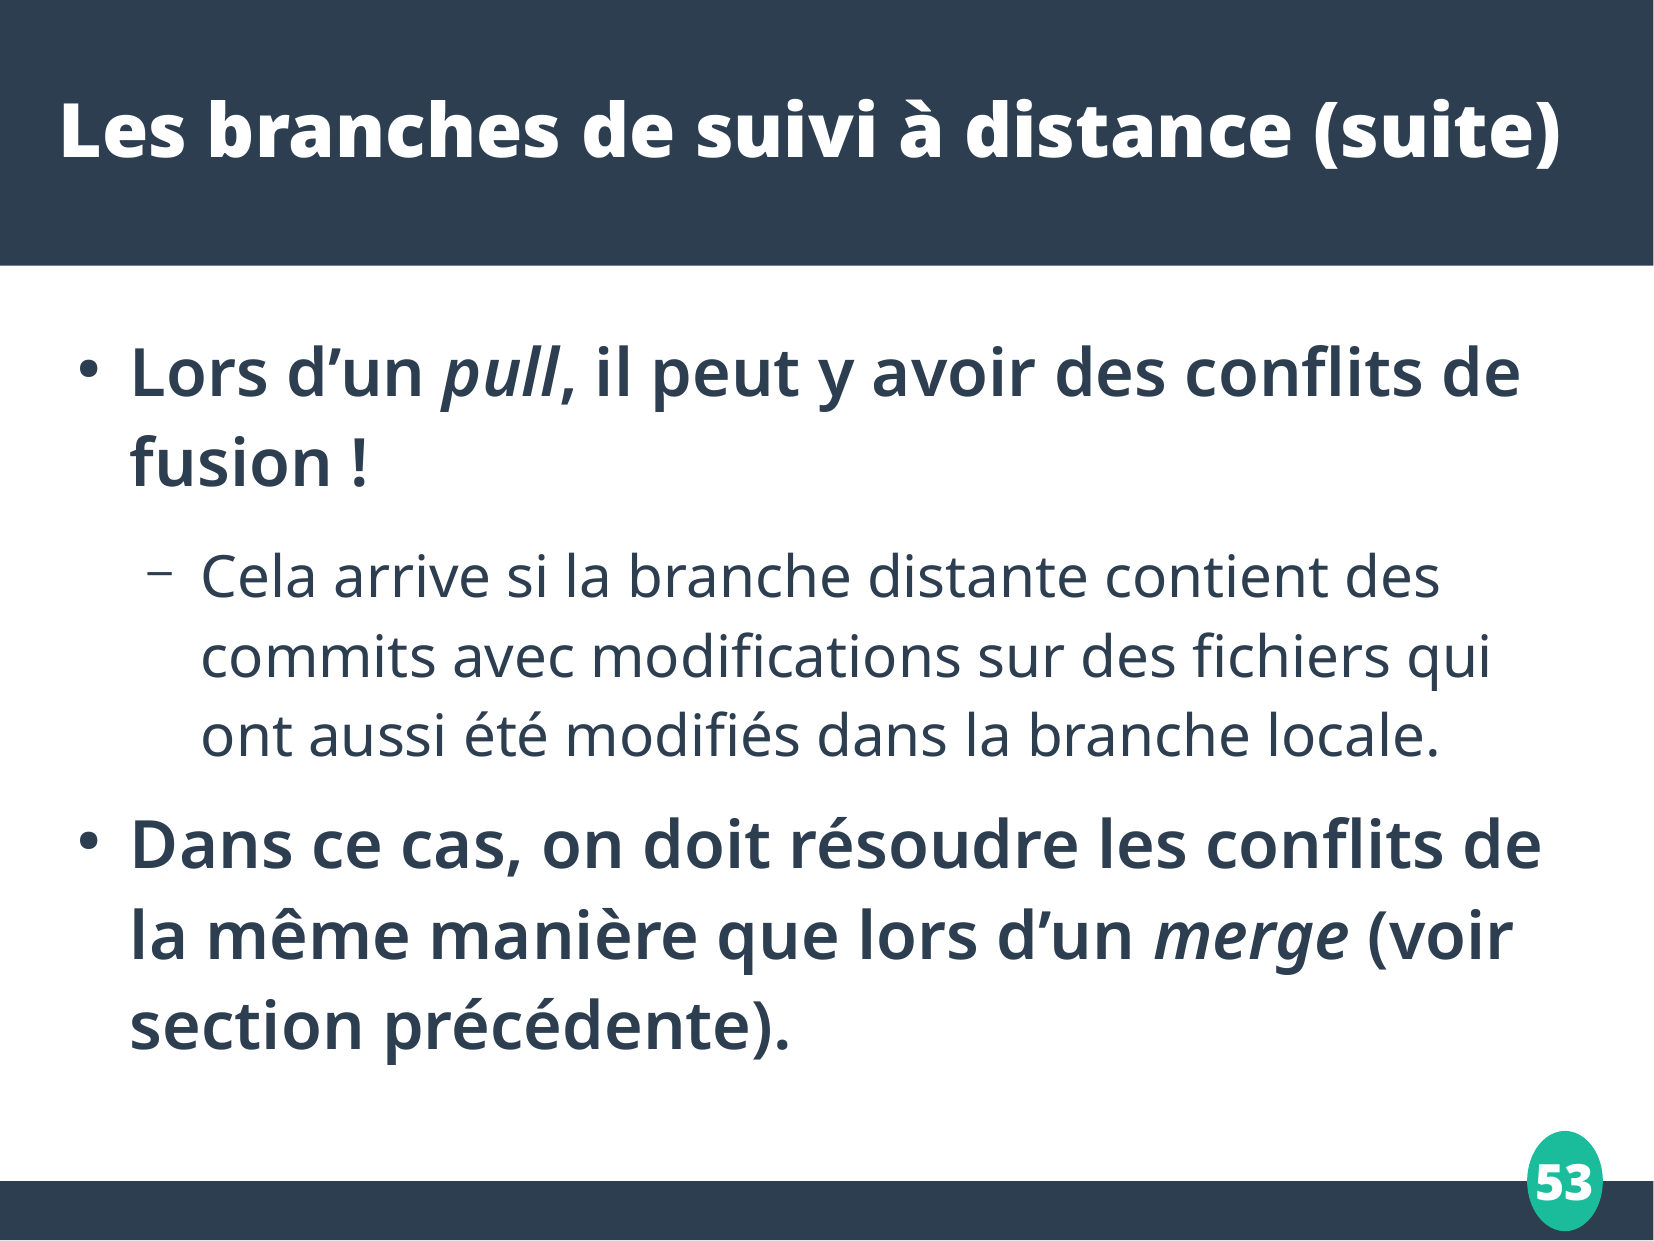

# Les branches de suivi à distance (suite)
Lors d’un pull, il peut y avoir des conflits de fusion !
Cela arrive si la branche distante contient des commits avec modifications sur des fichiers qui ont aussi été modifiés dans la branche locale.
Dans ce cas, on doit résoudre les conflits de la même manière que lors d’un merge (voir section précédente).